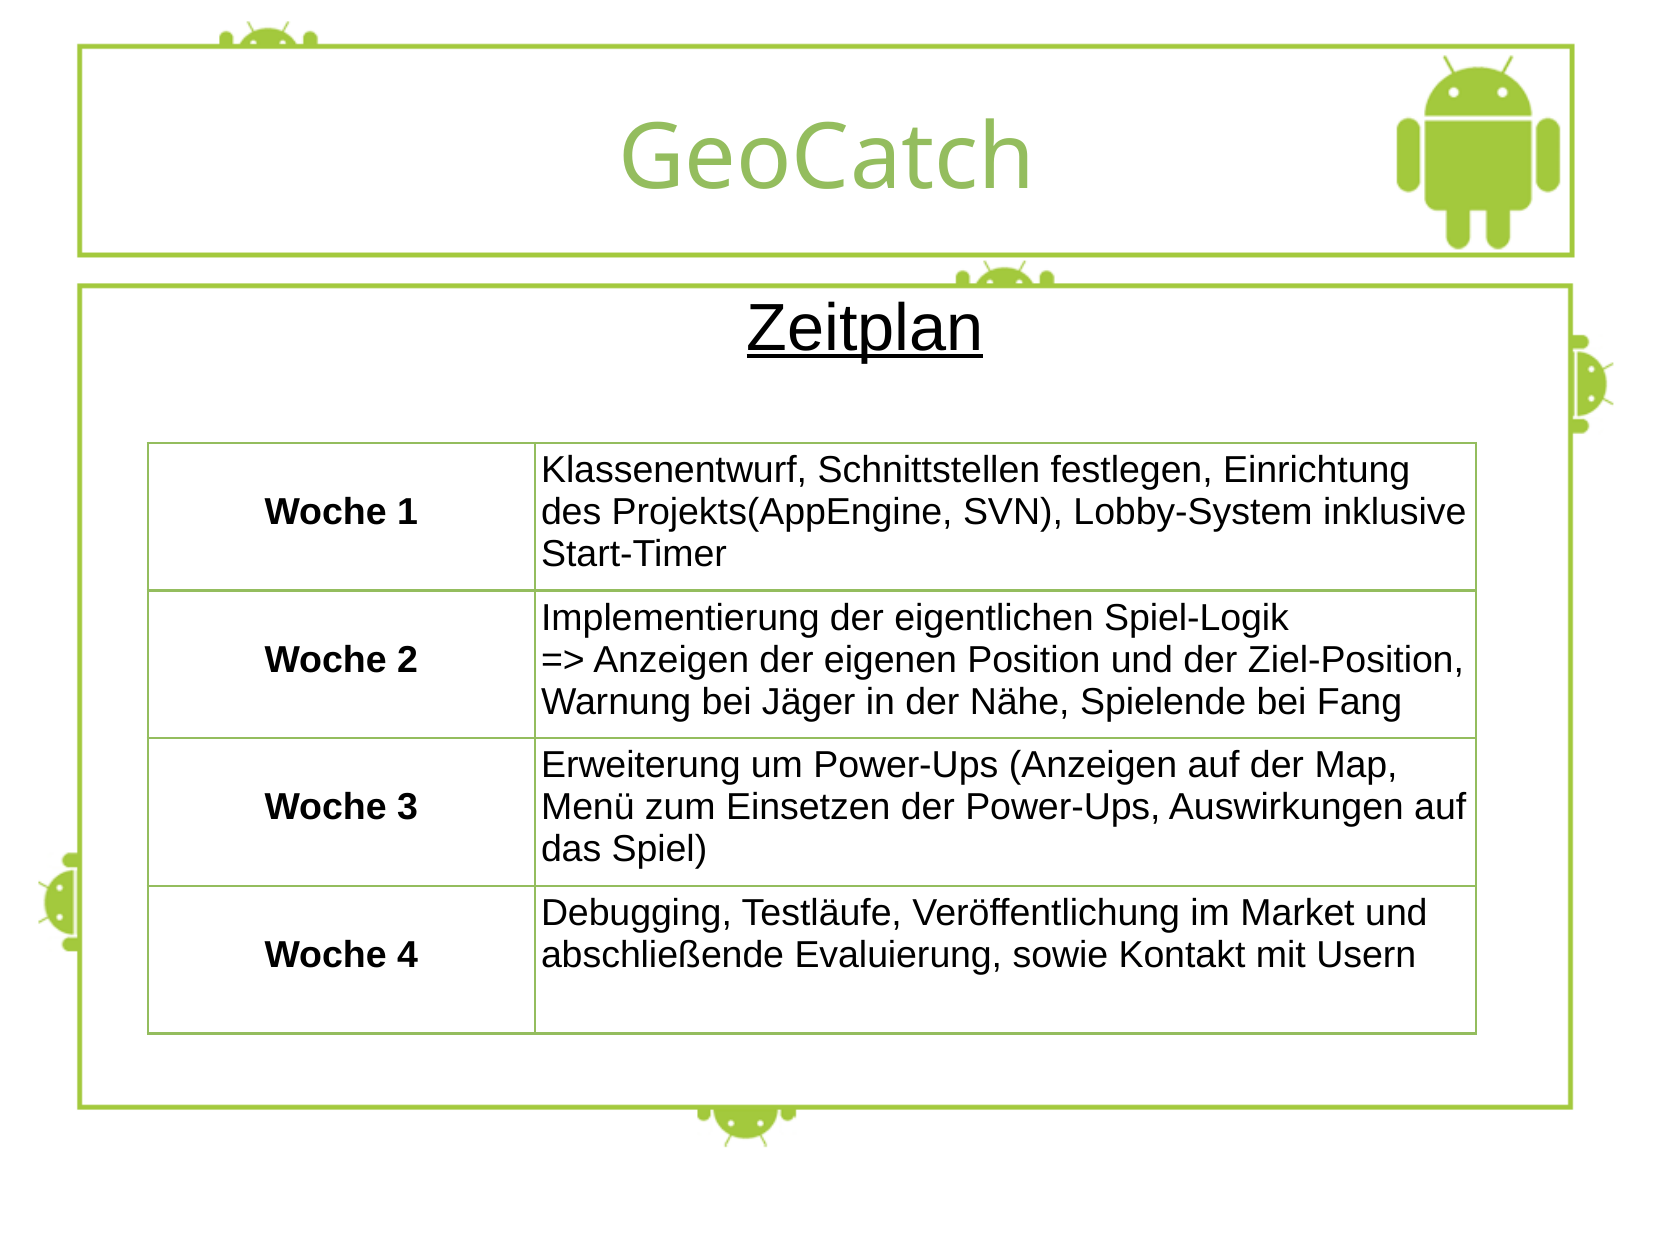

# GeoCatch
Zeitplan
| Woche 1 | Klassenentwurf, Schnittstellen festlegen, Einrichtung des Projekts(AppEngine, SVN), Lobby-System inklusive Start-Timer |
| --- | --- |
| Woche 2 | Implementierung der eigentlichen Spiel-Logik => Anzeigen der eigenen Position und der Ziel-Position, Warnung bei Jäger in der Nähe, Spielende bei Fang |
| Woche 3 | Erweiterung um Power-Ups (Anzeigen auf der Map, Menü zum Einsetzen der Power-Ups, Auswirkungen auf das Spiel) |
| Woche 4 | Debugging, Testläufe, Veröffentlichung im Market und abschließende Evaluierung, sowie Kontakt mit Usern |